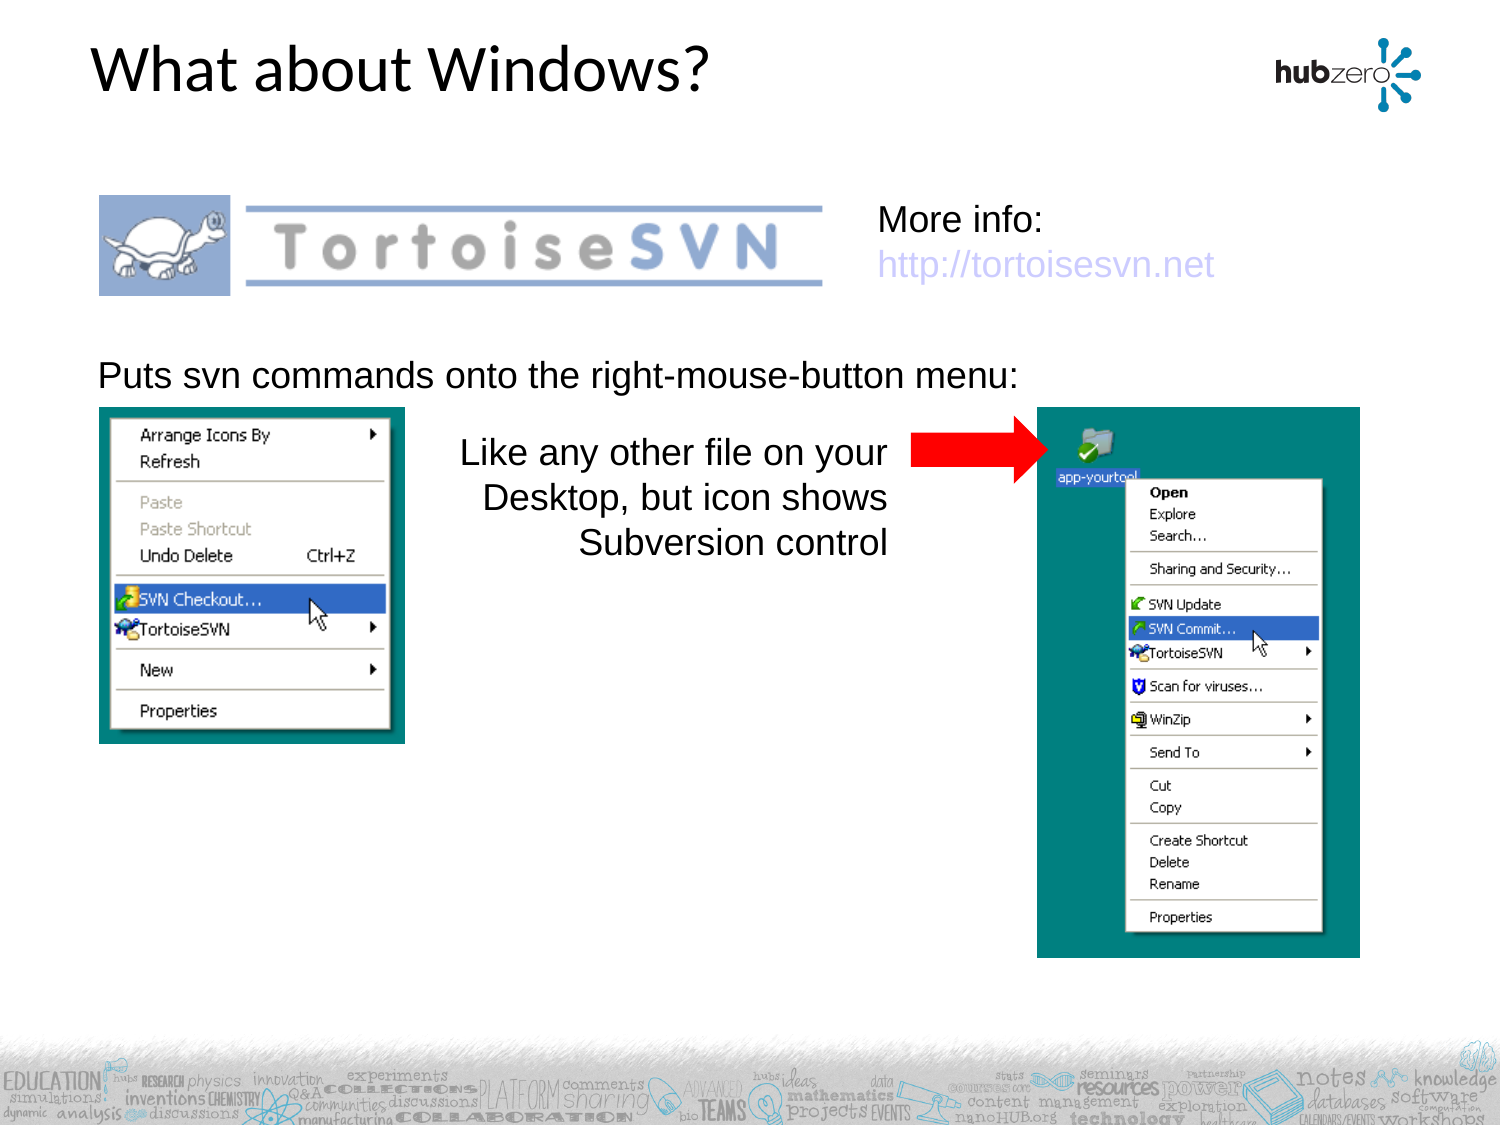

What about Windows?
More info:
http://tortoisesvn.net
Puts svn commands onto the right-mouse-button menu:
Like any other file on your
Desktop, but icon shows
Subversion control